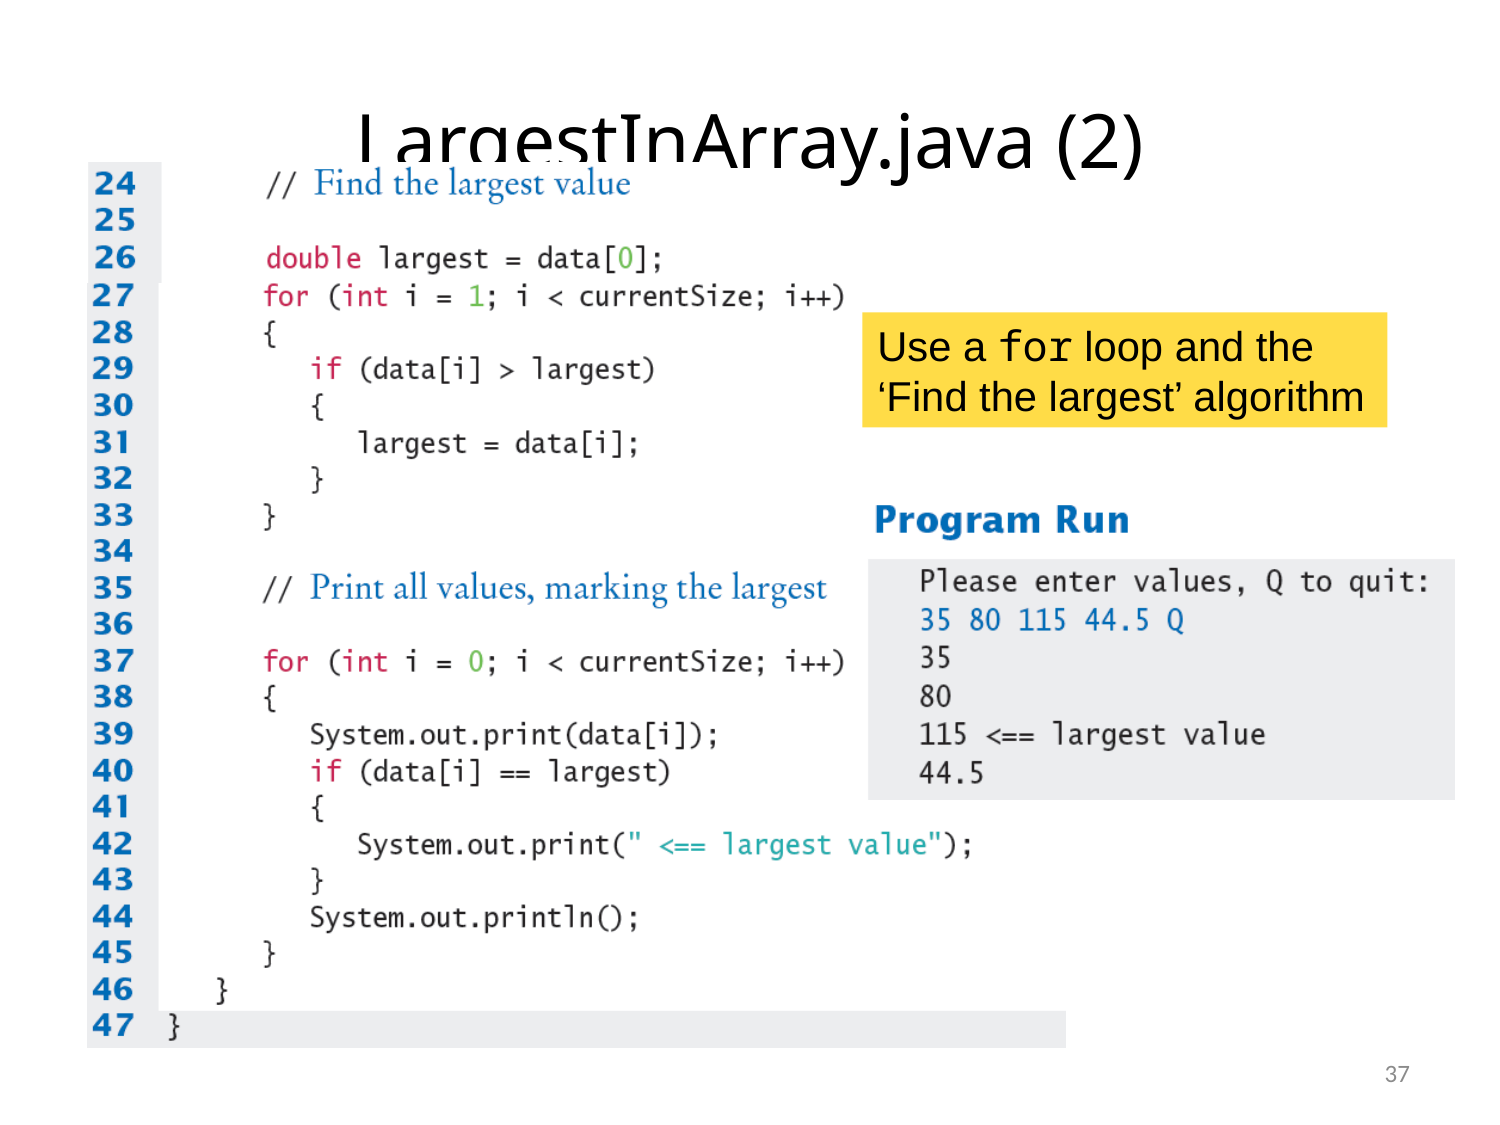

# LargestInArray.java (2)
Use a for loop and the ‘Find the largest’ algorithm